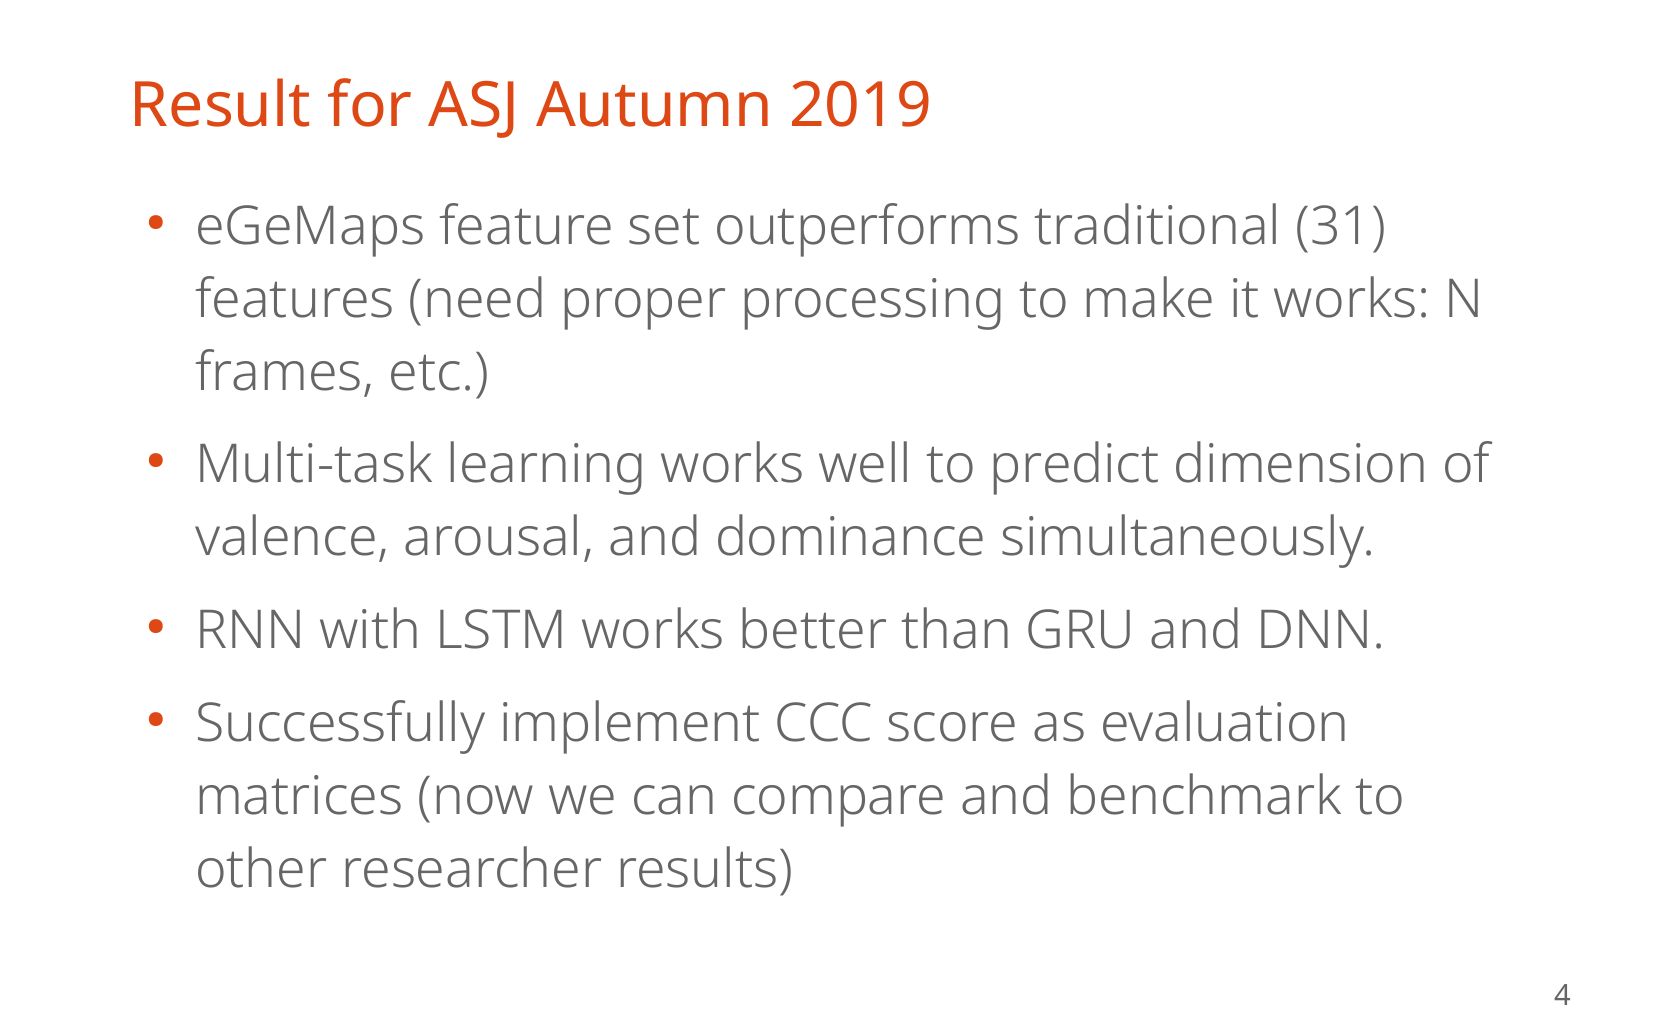

# Result for ASJ Autumn 2019
eGeMaps feature set outperforms traditional (31) features (need proper processing to make it works: N frames, etc.)
Multi-task learning works well to predict dimension of valence, arousal, and dominance simultaneously.
RNN with LSTM works better than GRU and DNN.
Successfully implement CCC score as evaluation matrices (now we can compare and benchmark to other researcher results)
4